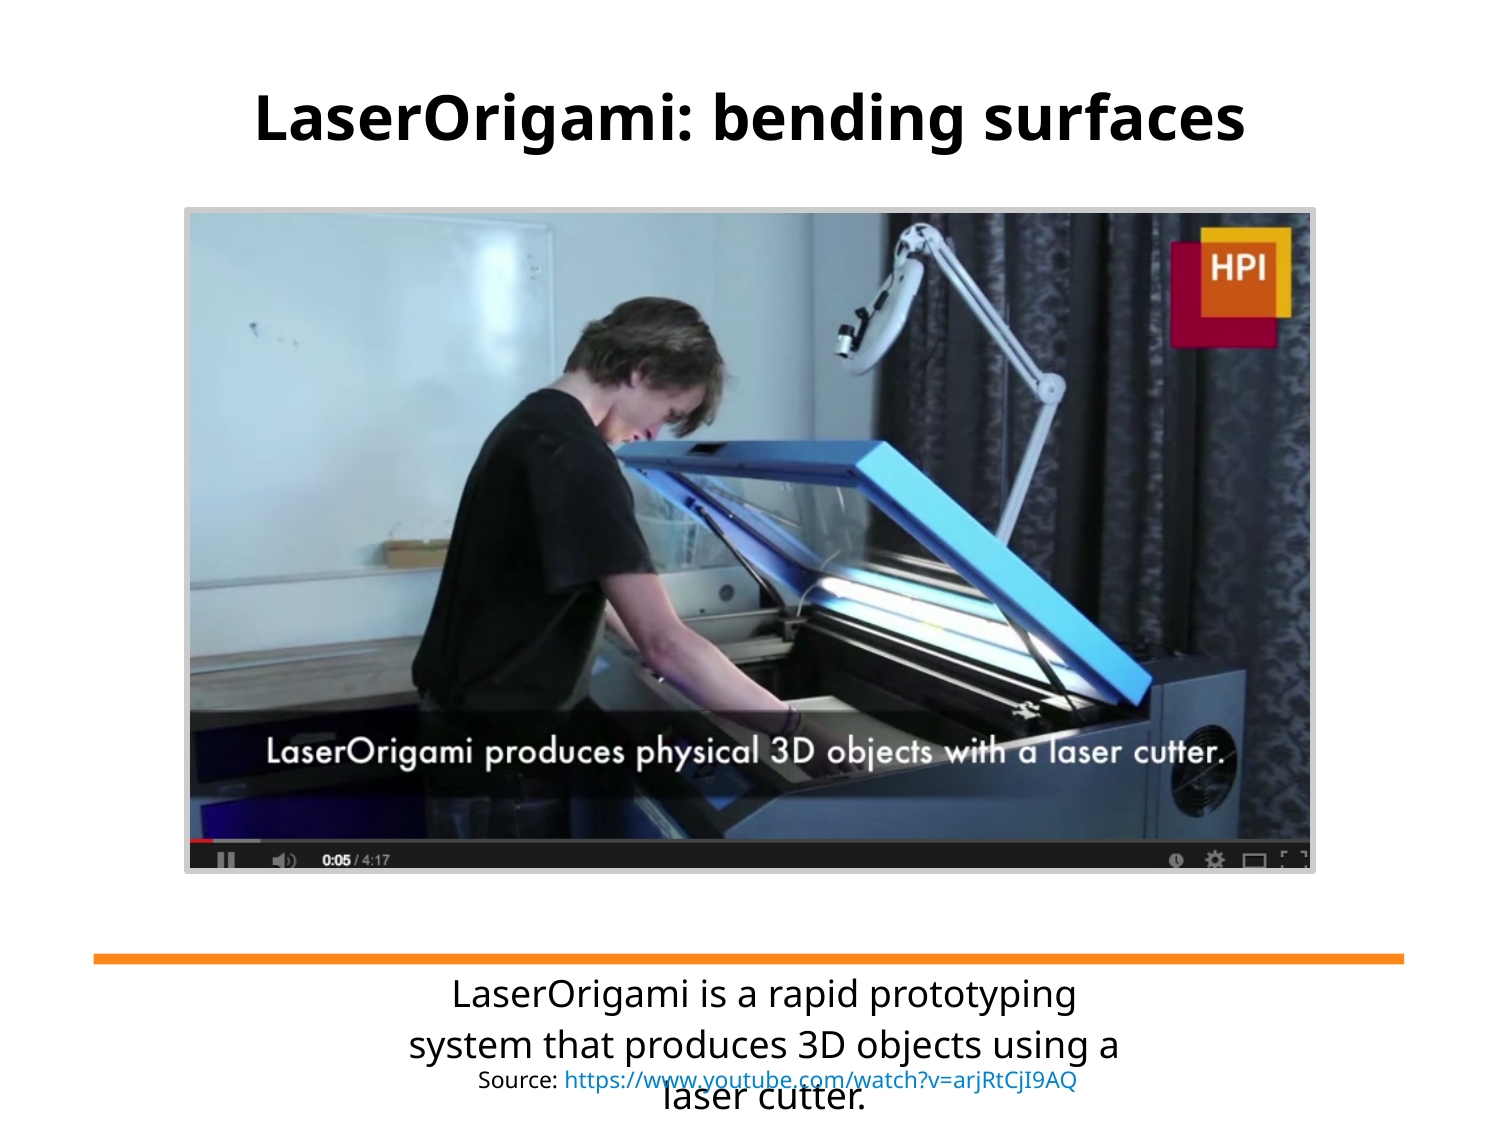

# LaserOrigami: bending surfaces
LaserOrigami is a rapid prototyping system that produces 3D objects using a laser cutter.
Source: https://www.youtube.com/watch?v=arjRtCjI9AQ